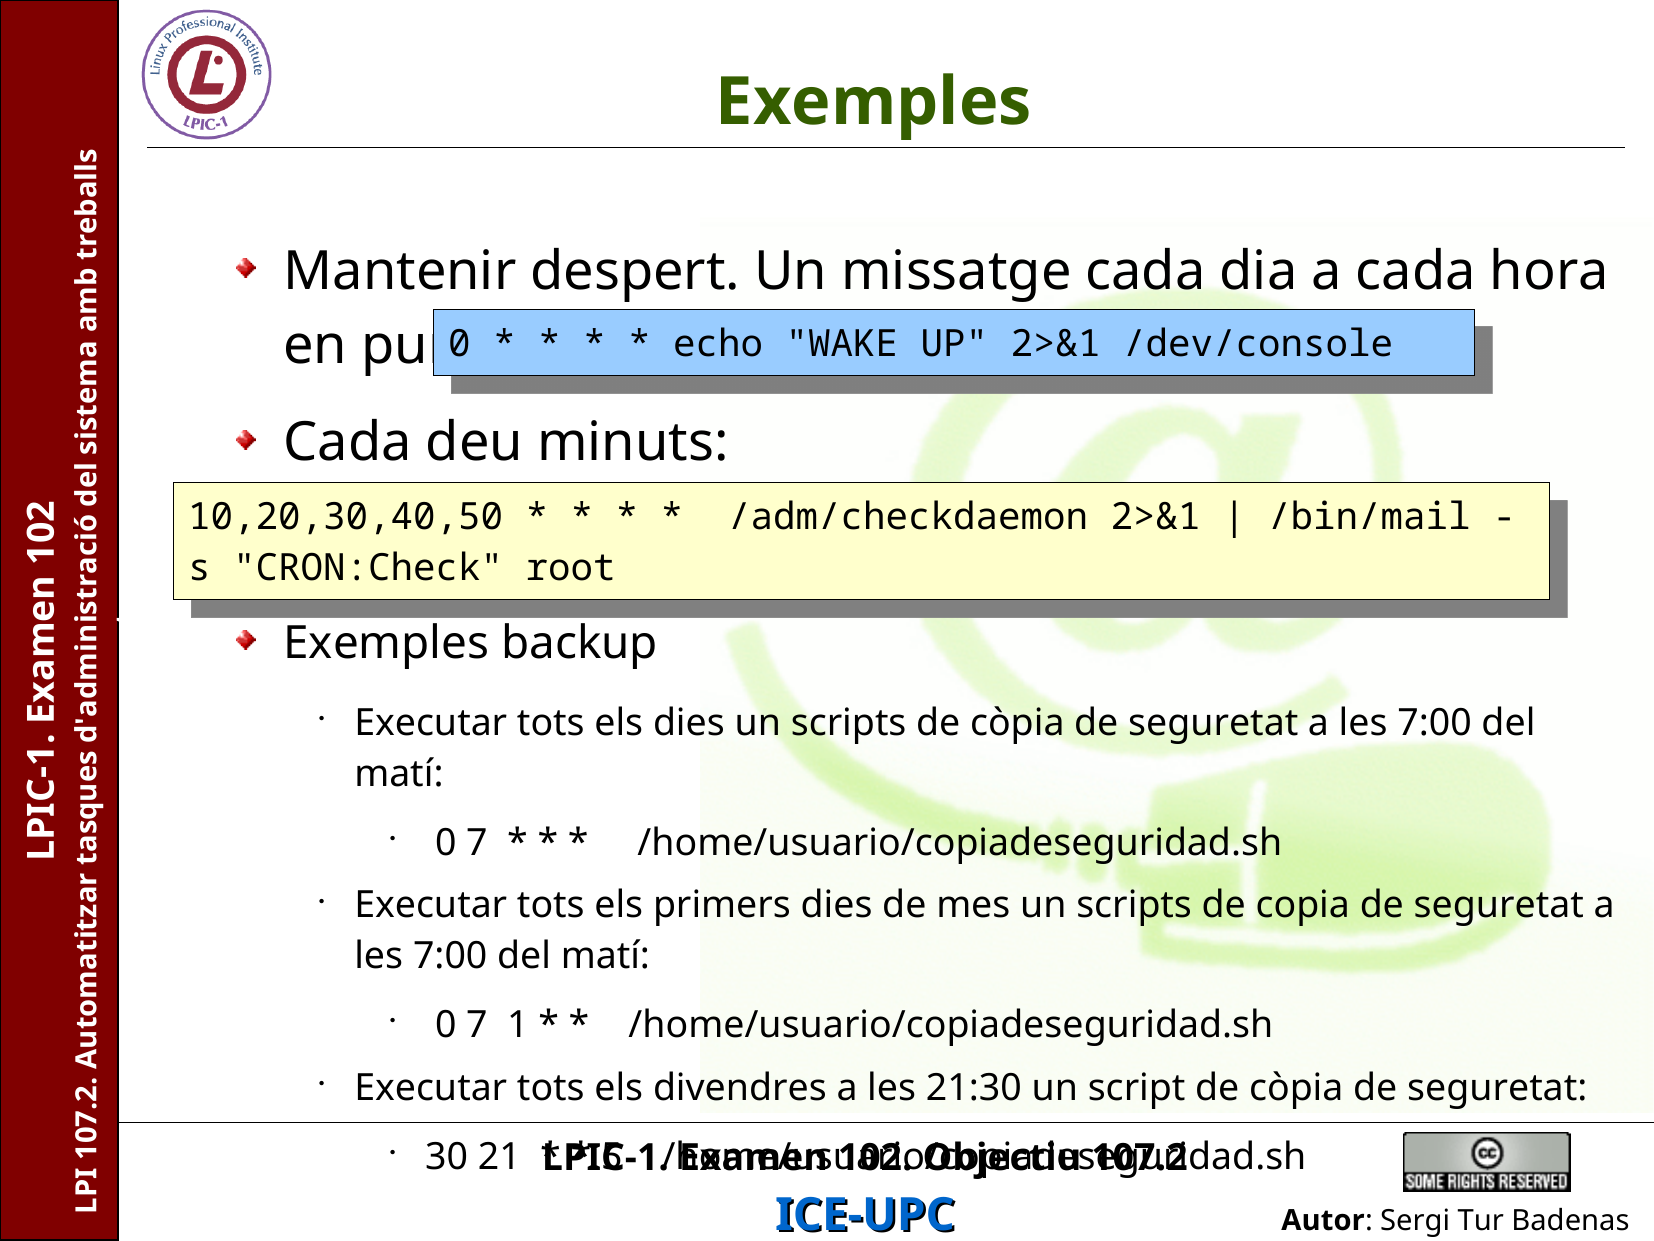

# Exemples
Mantenir despert. Un missatge cada dia a cada hora en punt
Cada deu minuts:
Exemples backup
Executar tots els dies un scripts de còpia de seguretat a les 7:00 del matí:
 0 7 * * * /home/usuario/copiadeseguridad.sh
Executar tots els primers dies de mes un scripts de copia de seguretat a les 7:00 del matí:
 0 7 1 * * /home/usuario/copiadeseguridad.sh
Executar tots els divendres a les 21:30 un script de còpia de seguretat:
30 21 * * 5 /home/usuario/copiadeseguridad.sh
0 * * * * echo "WAKE UP" 2>&1 /dev/console
10,20,30,40,50 * * * * /adm/checkdaemon 2>&1 | /bin/mail -s "CRON:Check" root